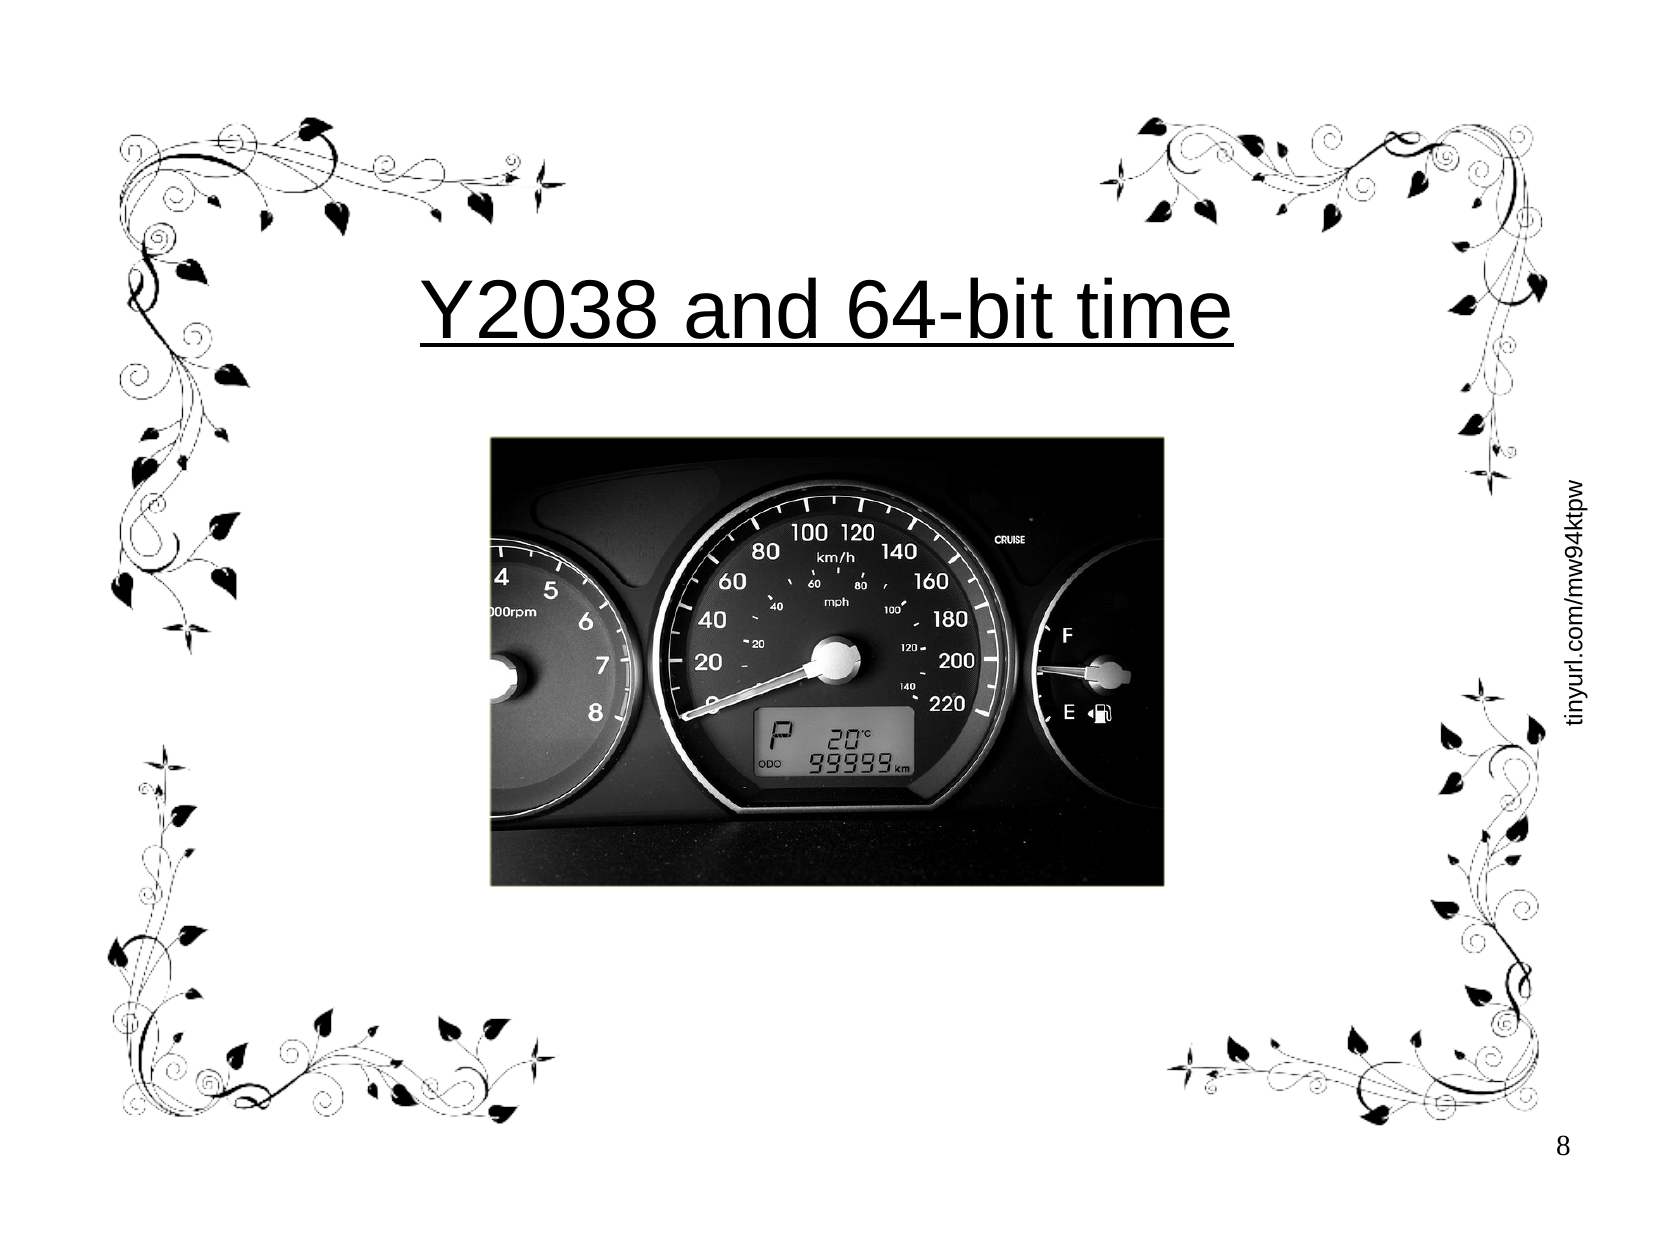

# Y2038 and 64-bit time
tinyurl.com/mw94ktpw
8